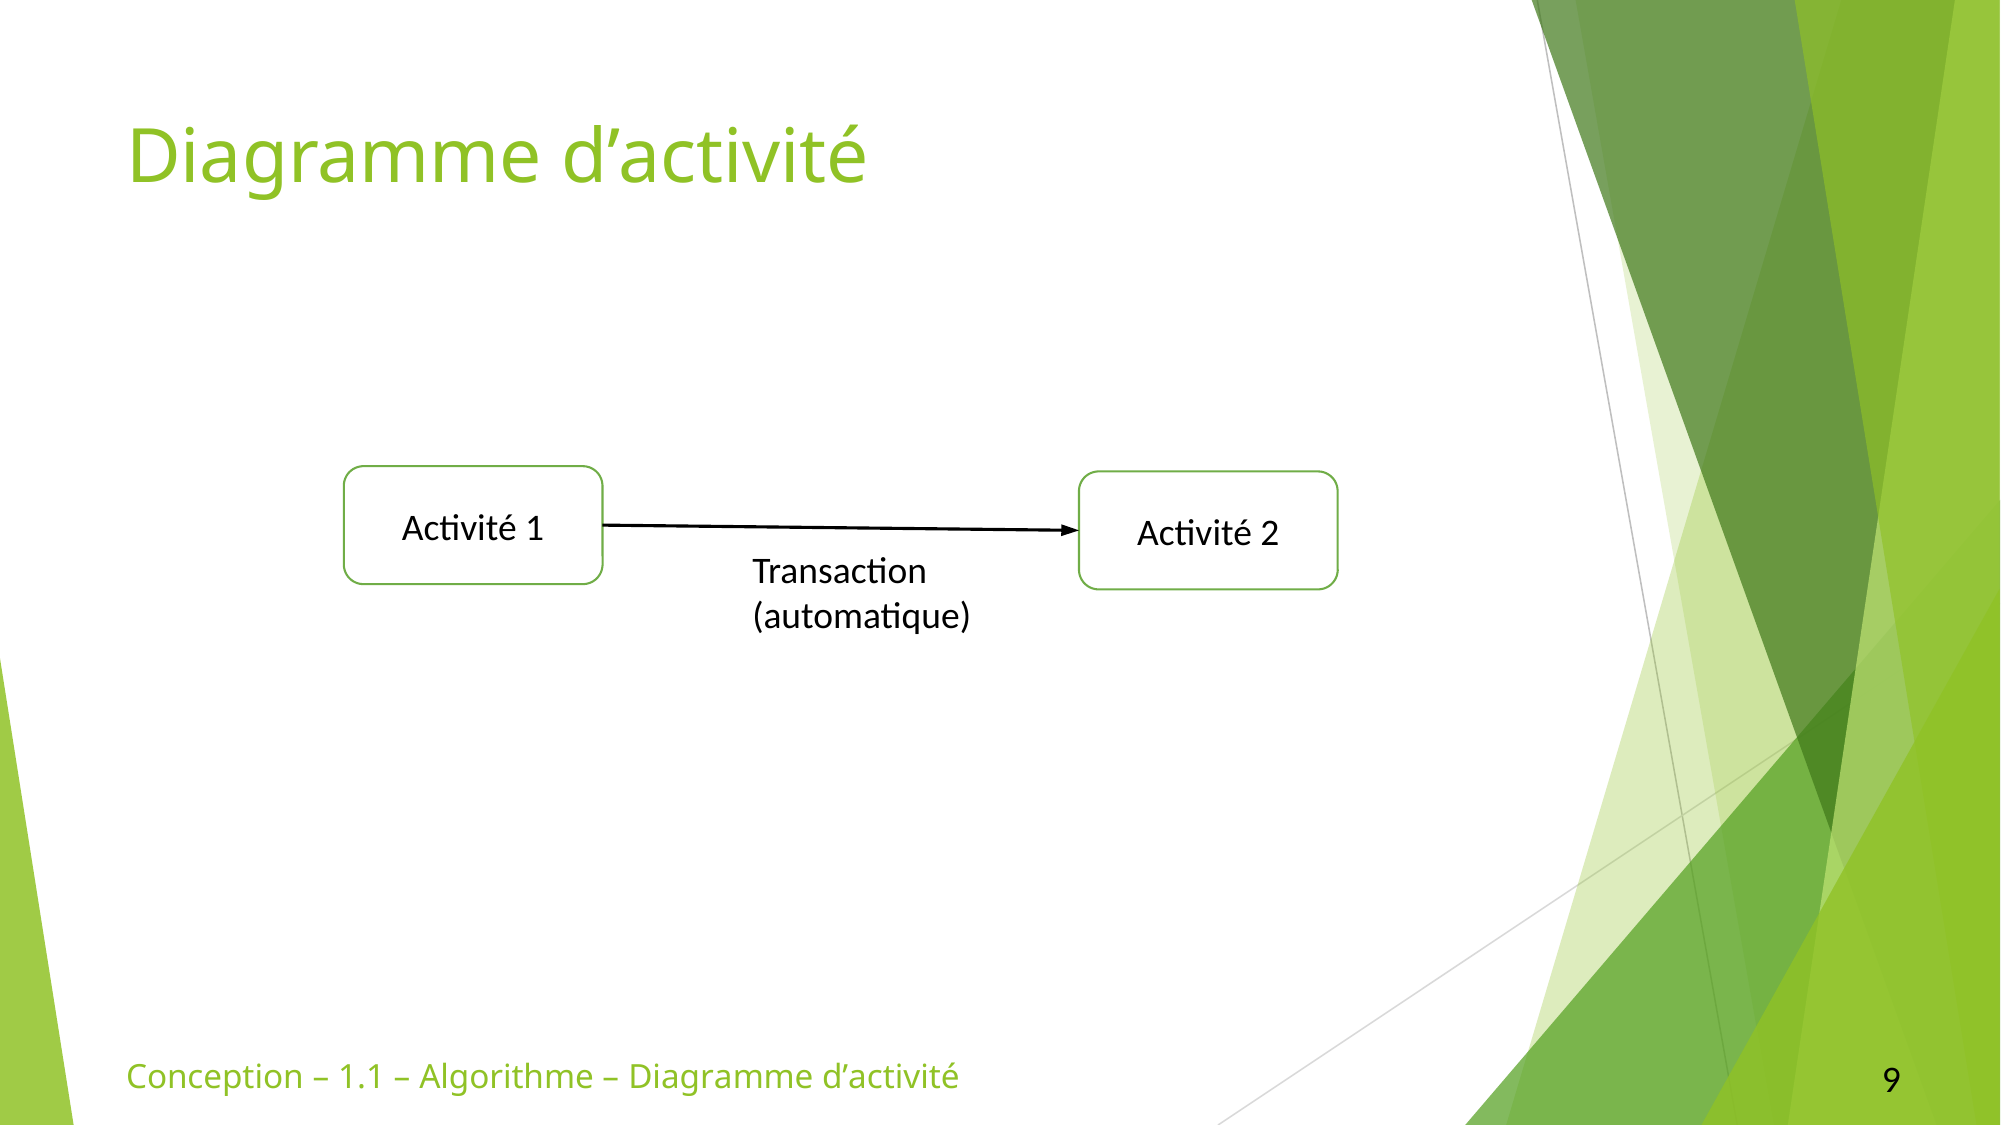

# Diagramme d’activité
Activité 1
Activité 2
Transaction
(automatique)
Conception – 1.1 – Algorithme – Diagramme d’activité